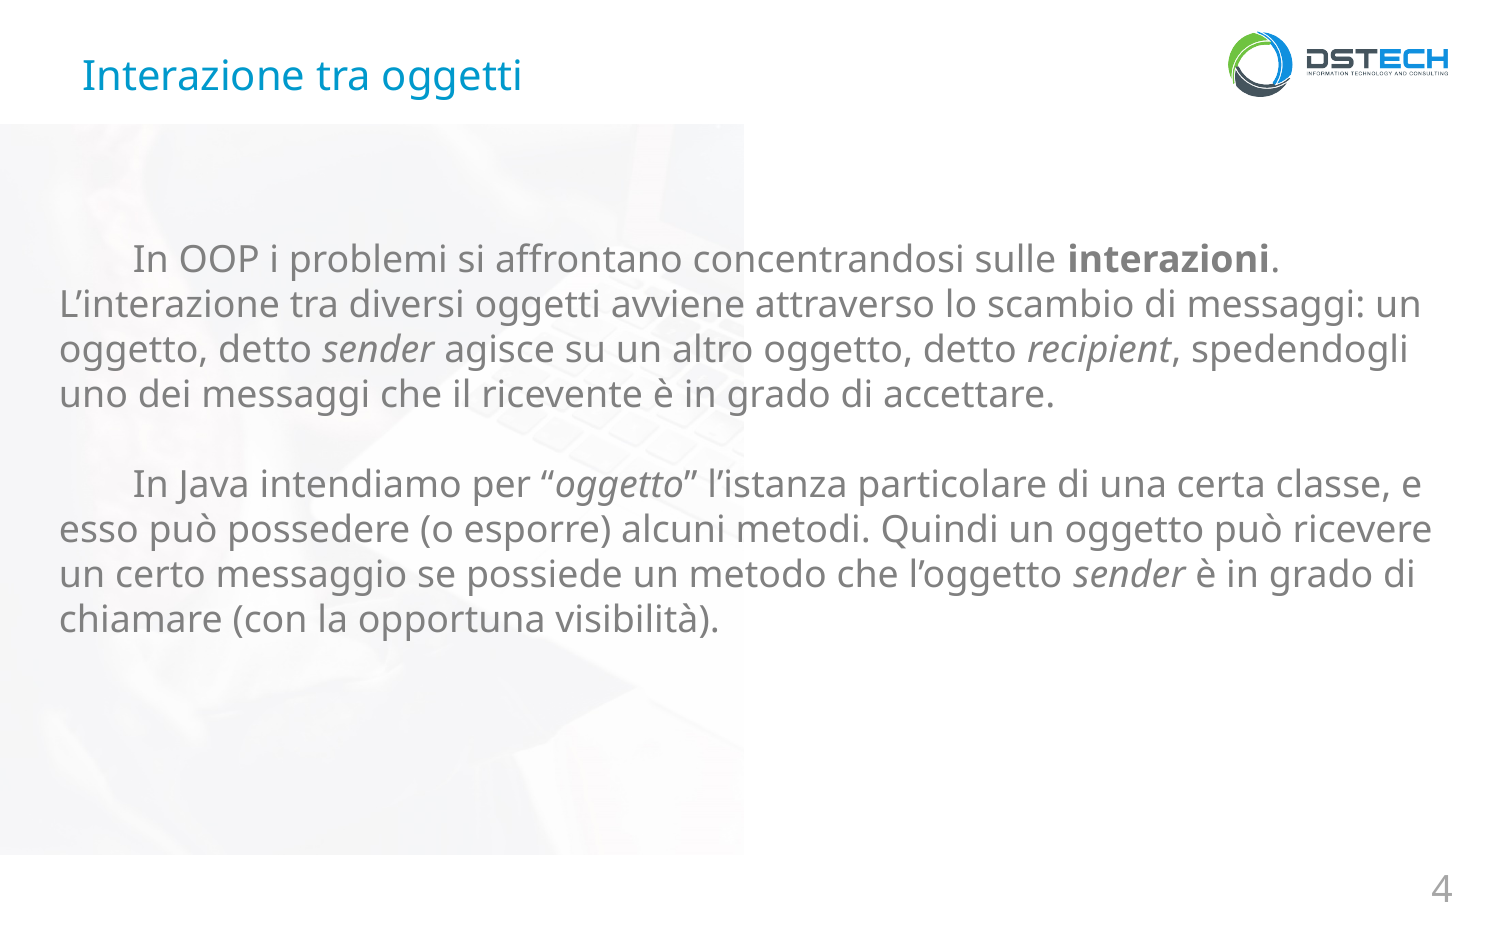

Interazione tra oggetti
	In OOP i problemi si affrontano concentrandosi sulle interazioni. L’interazione tra diversi oggetti avviene attraverso lo scambio di messaggi: un oggetto, detto sender agisce su un altro oggetto, detto recipient, spedendogli uno dei messaggi che il ricevente è in grado di accettare.
	In Java intendiamo per “oggetto” l’istanza particolare di una certa classe, e esso può possedere (o esporre) alcuni metodi. Quindi un oggetto può ricevere un certo messaggio se possiede un metodo che l’oggetto sender è in grado di chiamare (con la opportuna visibilità).
4